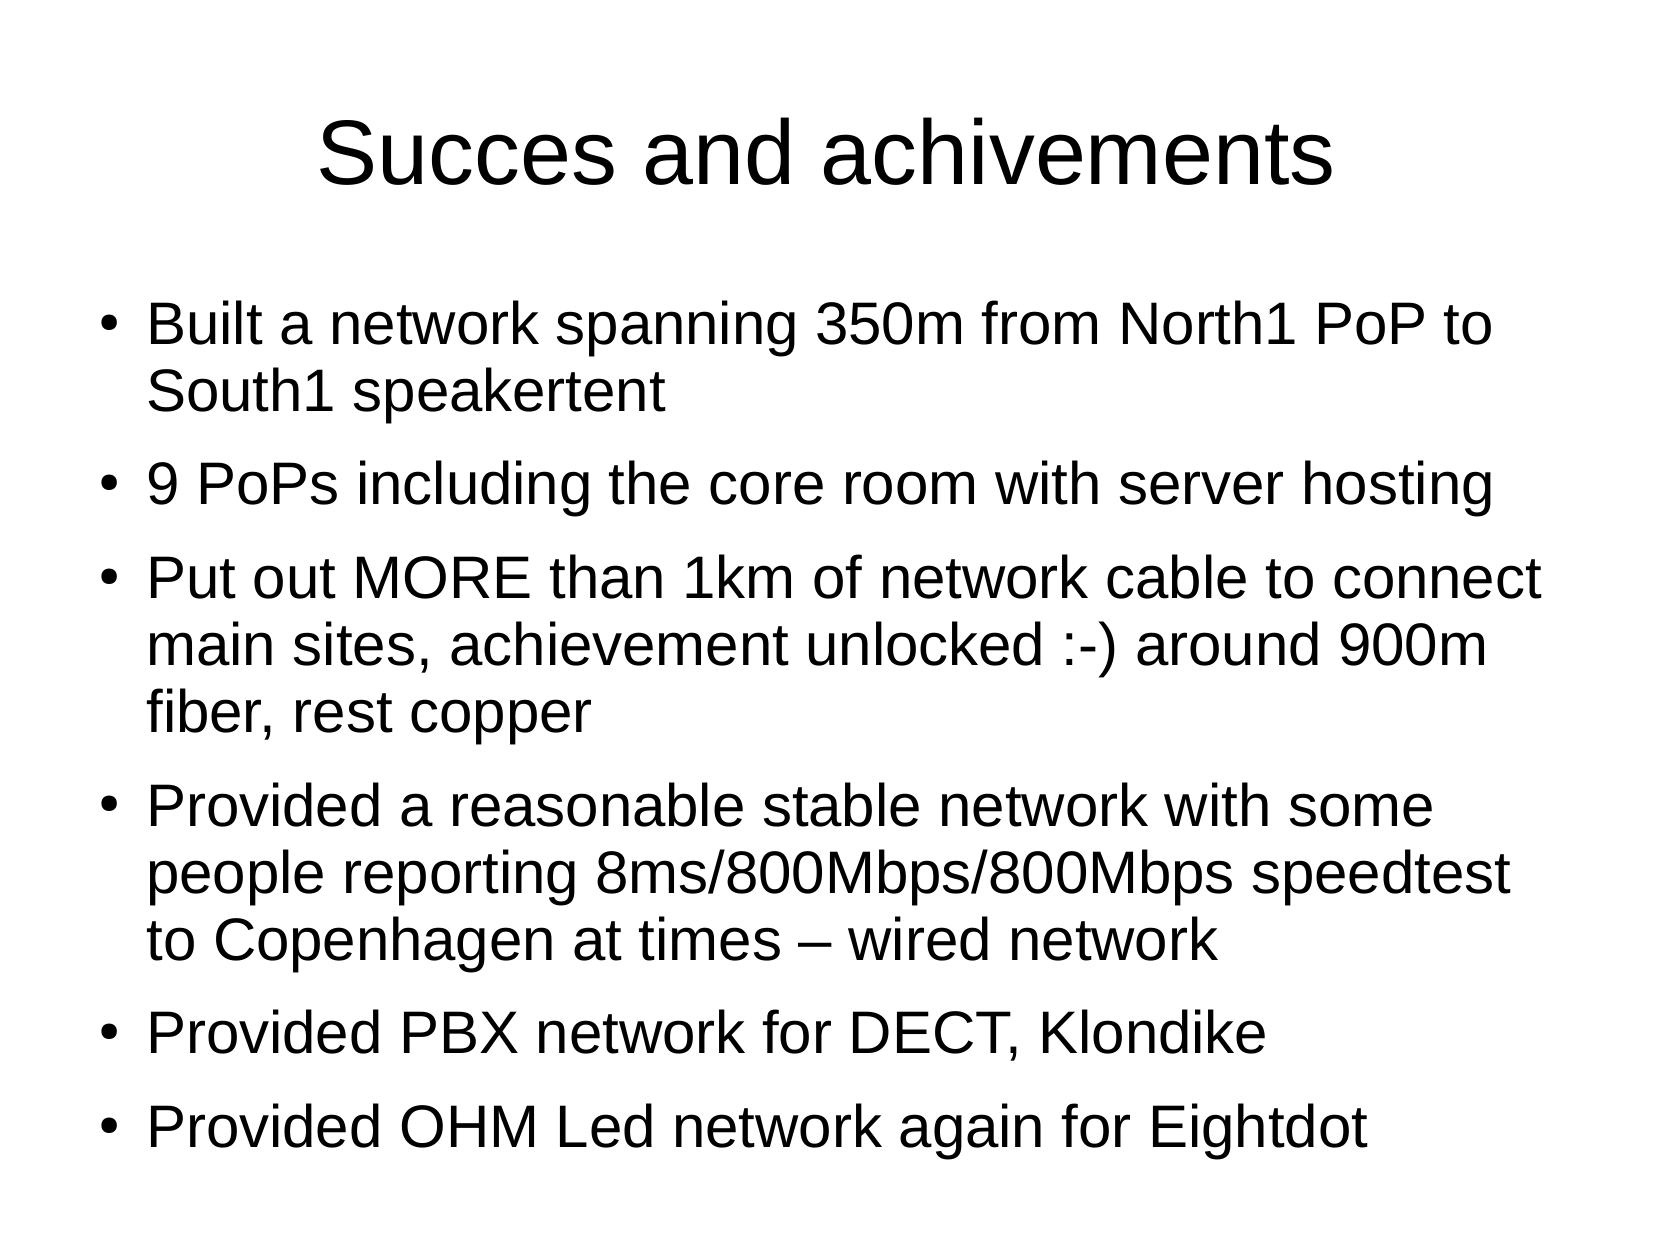

# Succes and achivements
Built a network spanning 350m from North1 PoP to South1 speakertent
9 PoPs including the core room with server hosting
Put out MORE than 1km of network cable to connect main sites, achievement unlocked :-) around 900m fiber, rest copper
Provided a reasonable stable network with some people reporting 8ms/800Mbps/800Mbps speedtest to Copenhagen at times – wired network
Provided PBX network for DECT, Klondike
Provided OHM Led network again for Eightdot